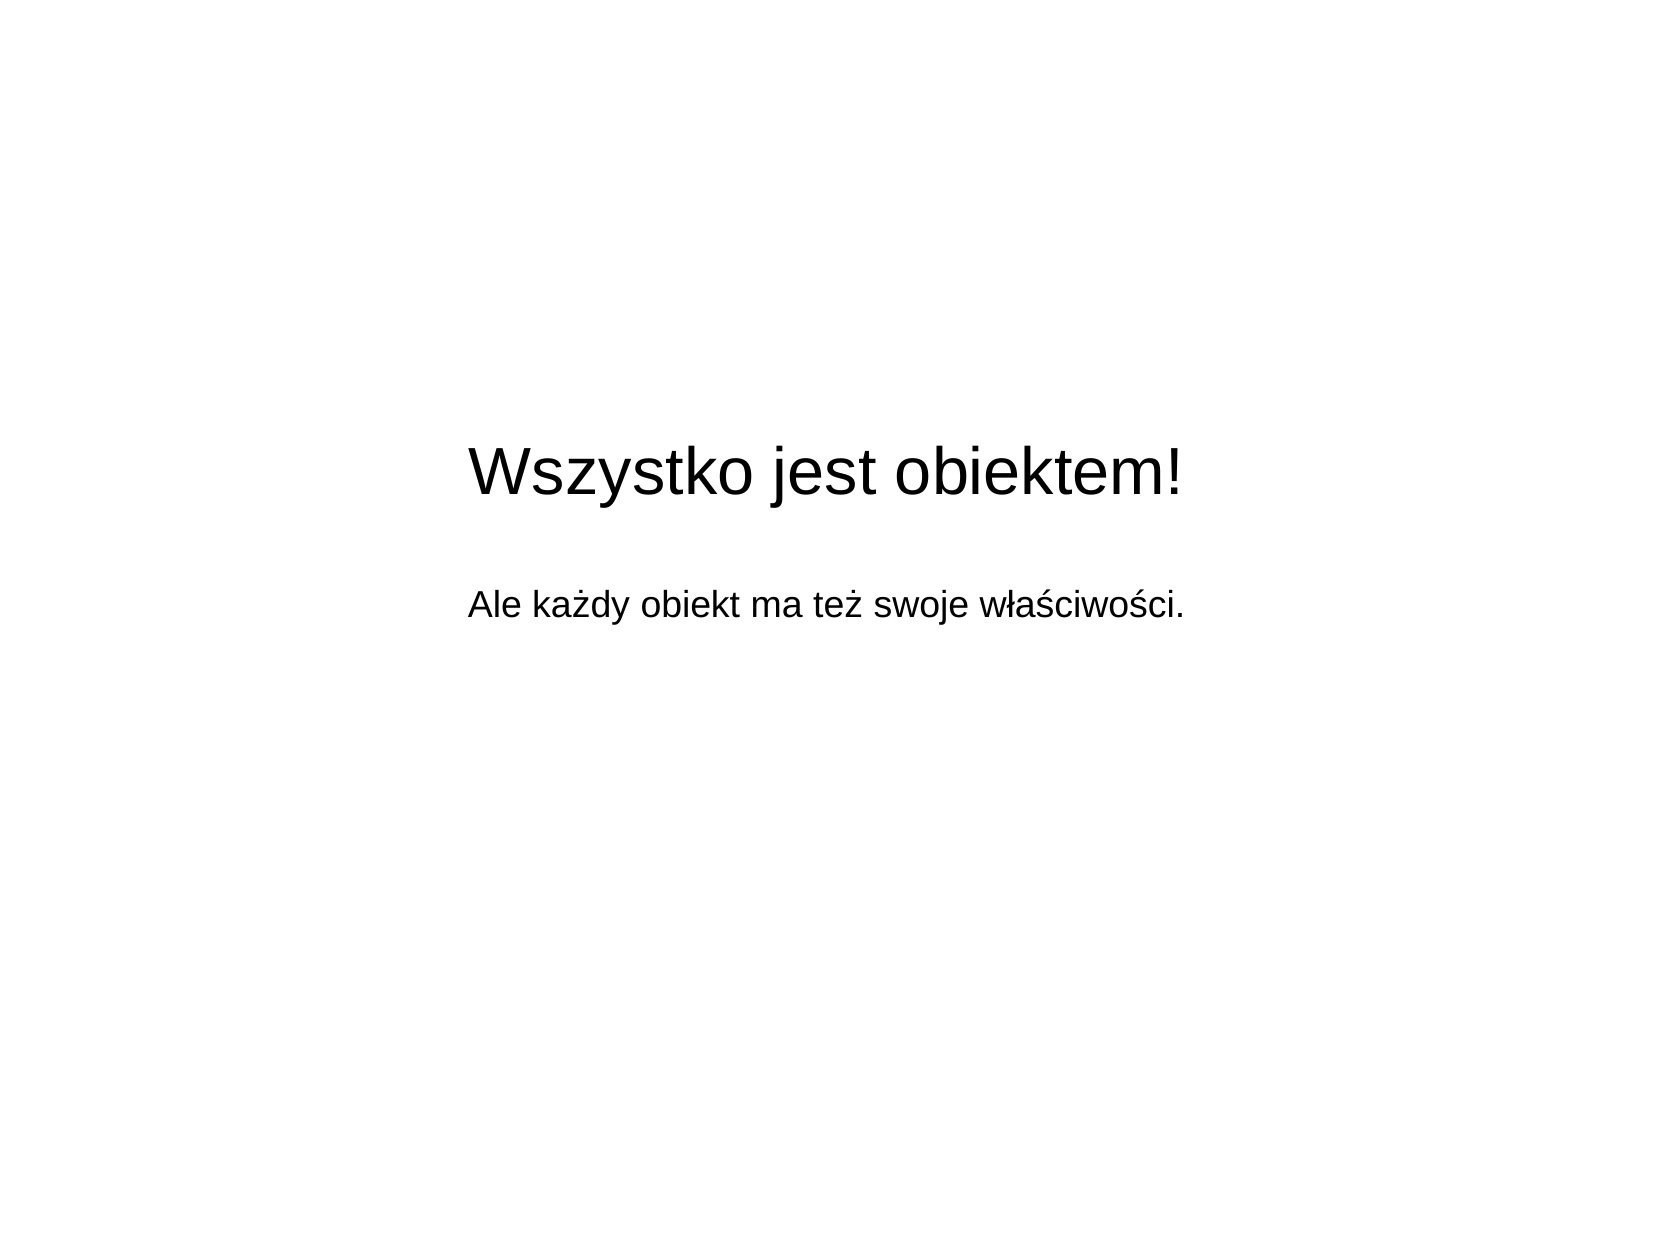

# Wszystko jest obiektem!
Ale każdy obiekt ma też swoje właściwości.